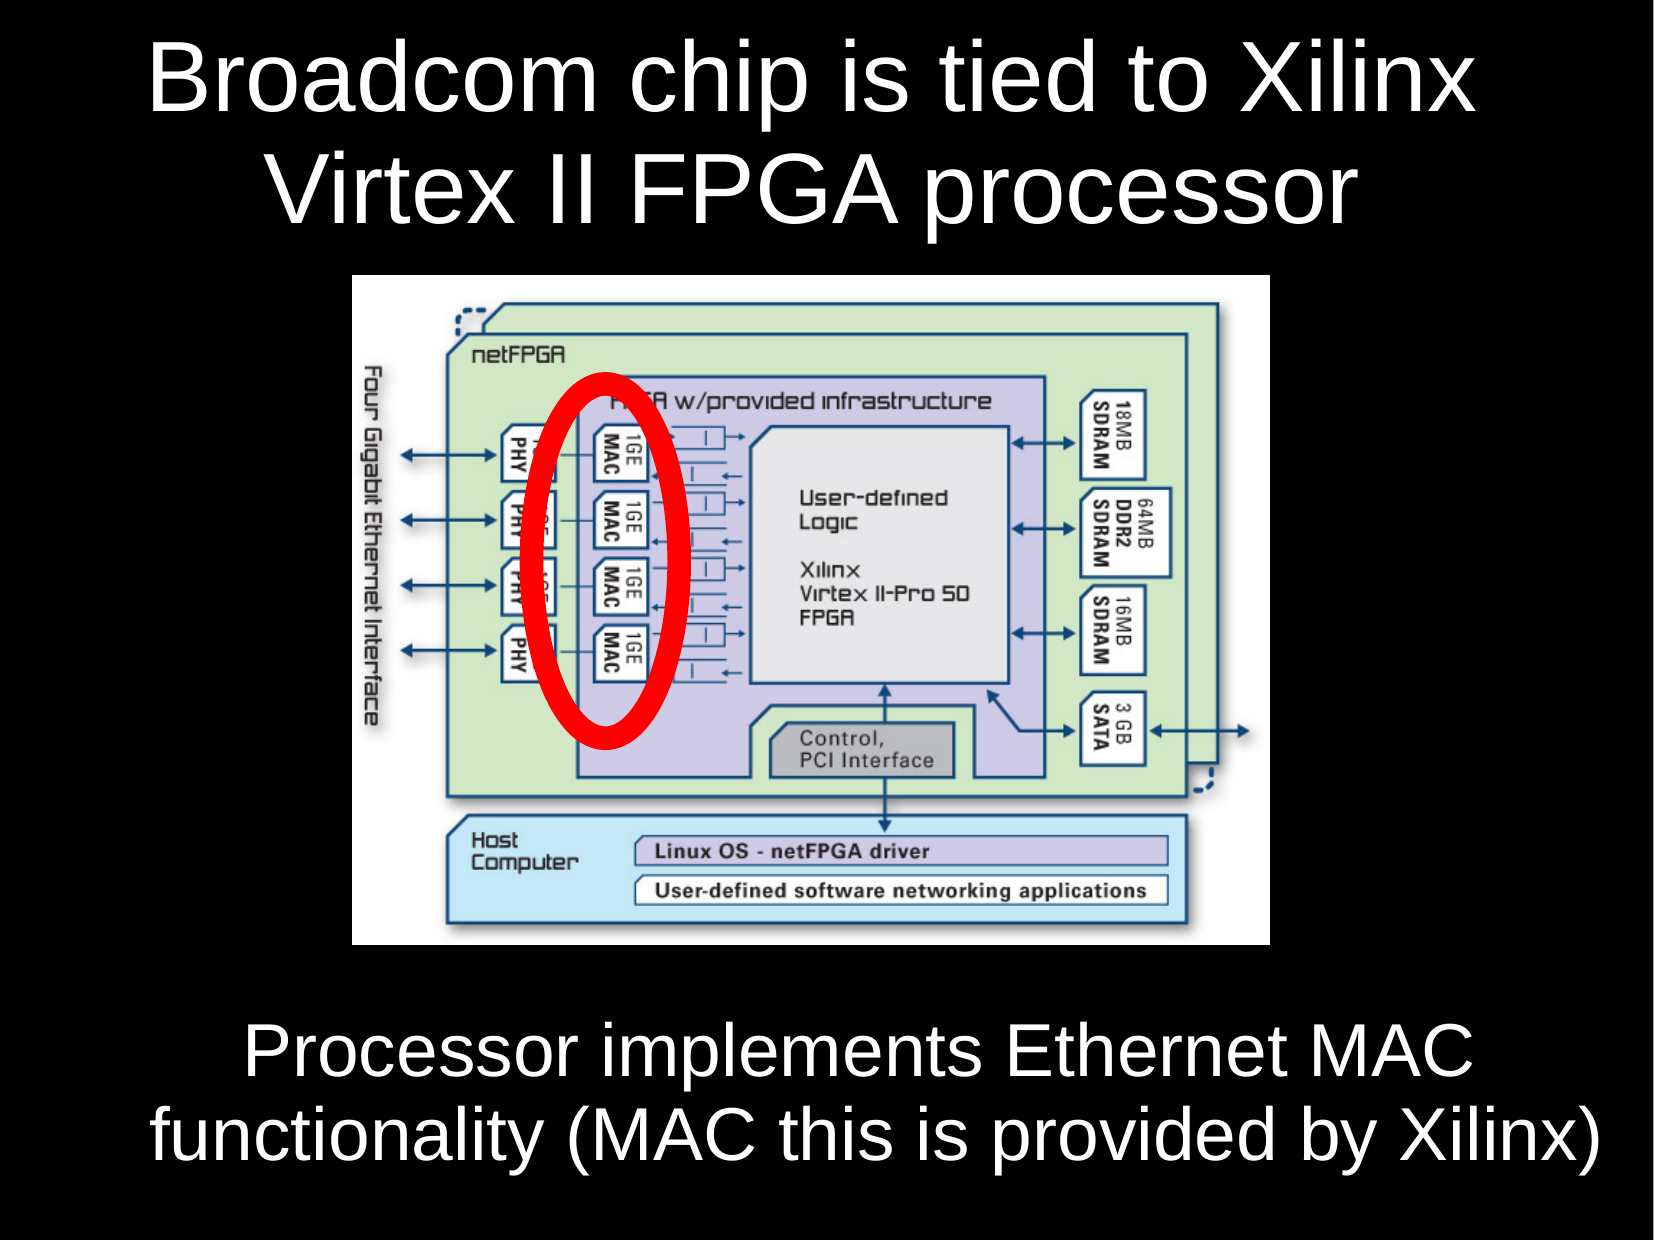

# Broadcom chip is tied to Xilinx Virtex II FPGA processor
Processor implements Ethernet MAC functionality (MAC this is provided by Xilinx)